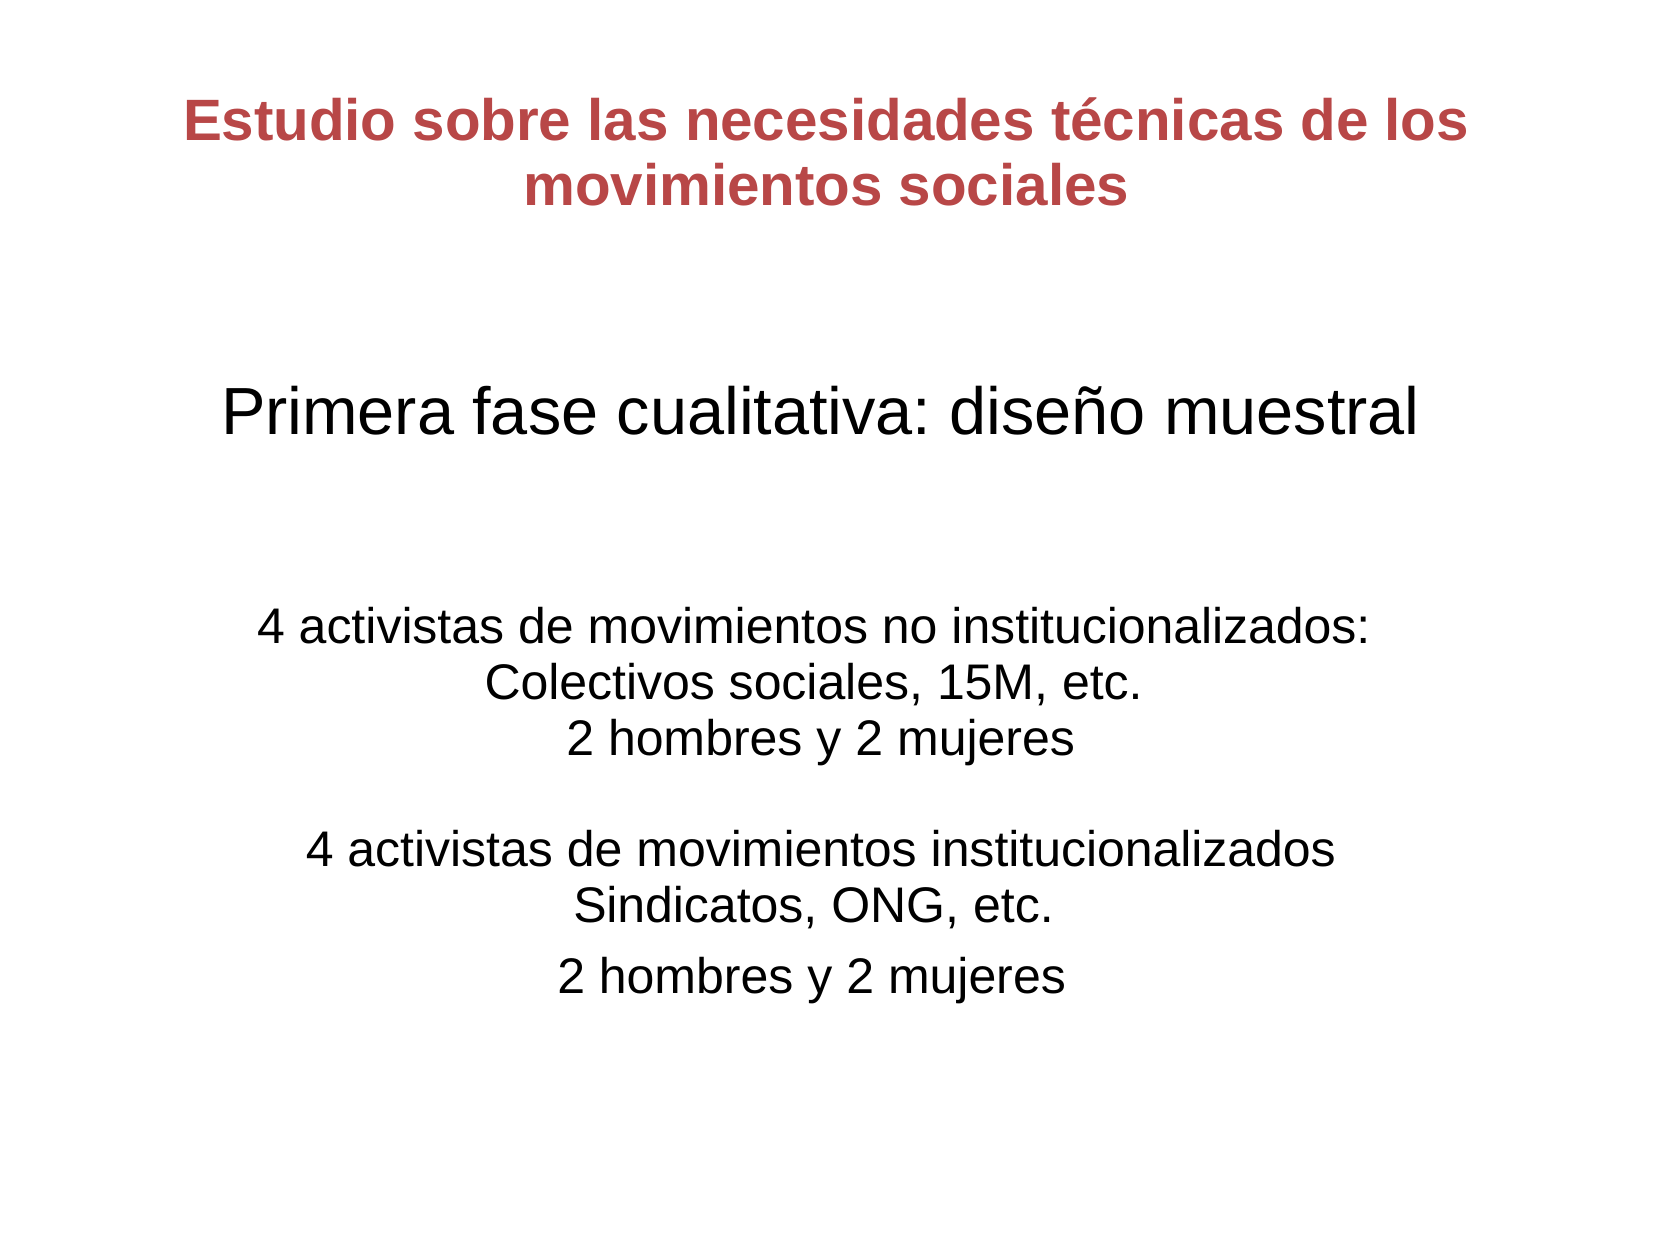

# Estudio sobre las necesidades técnicas de los movimientos sociales
Primera fase cualitativa: diseño muestral
4 activistas de movimientos no institucionalizados:
Colectivos sociales, 15M, etc.
2 hombres y 2 mujeres
4 activistas de movimientos institucionalizados
Sindicatos, ONG, etc.
2 hombres y 2 mujeres